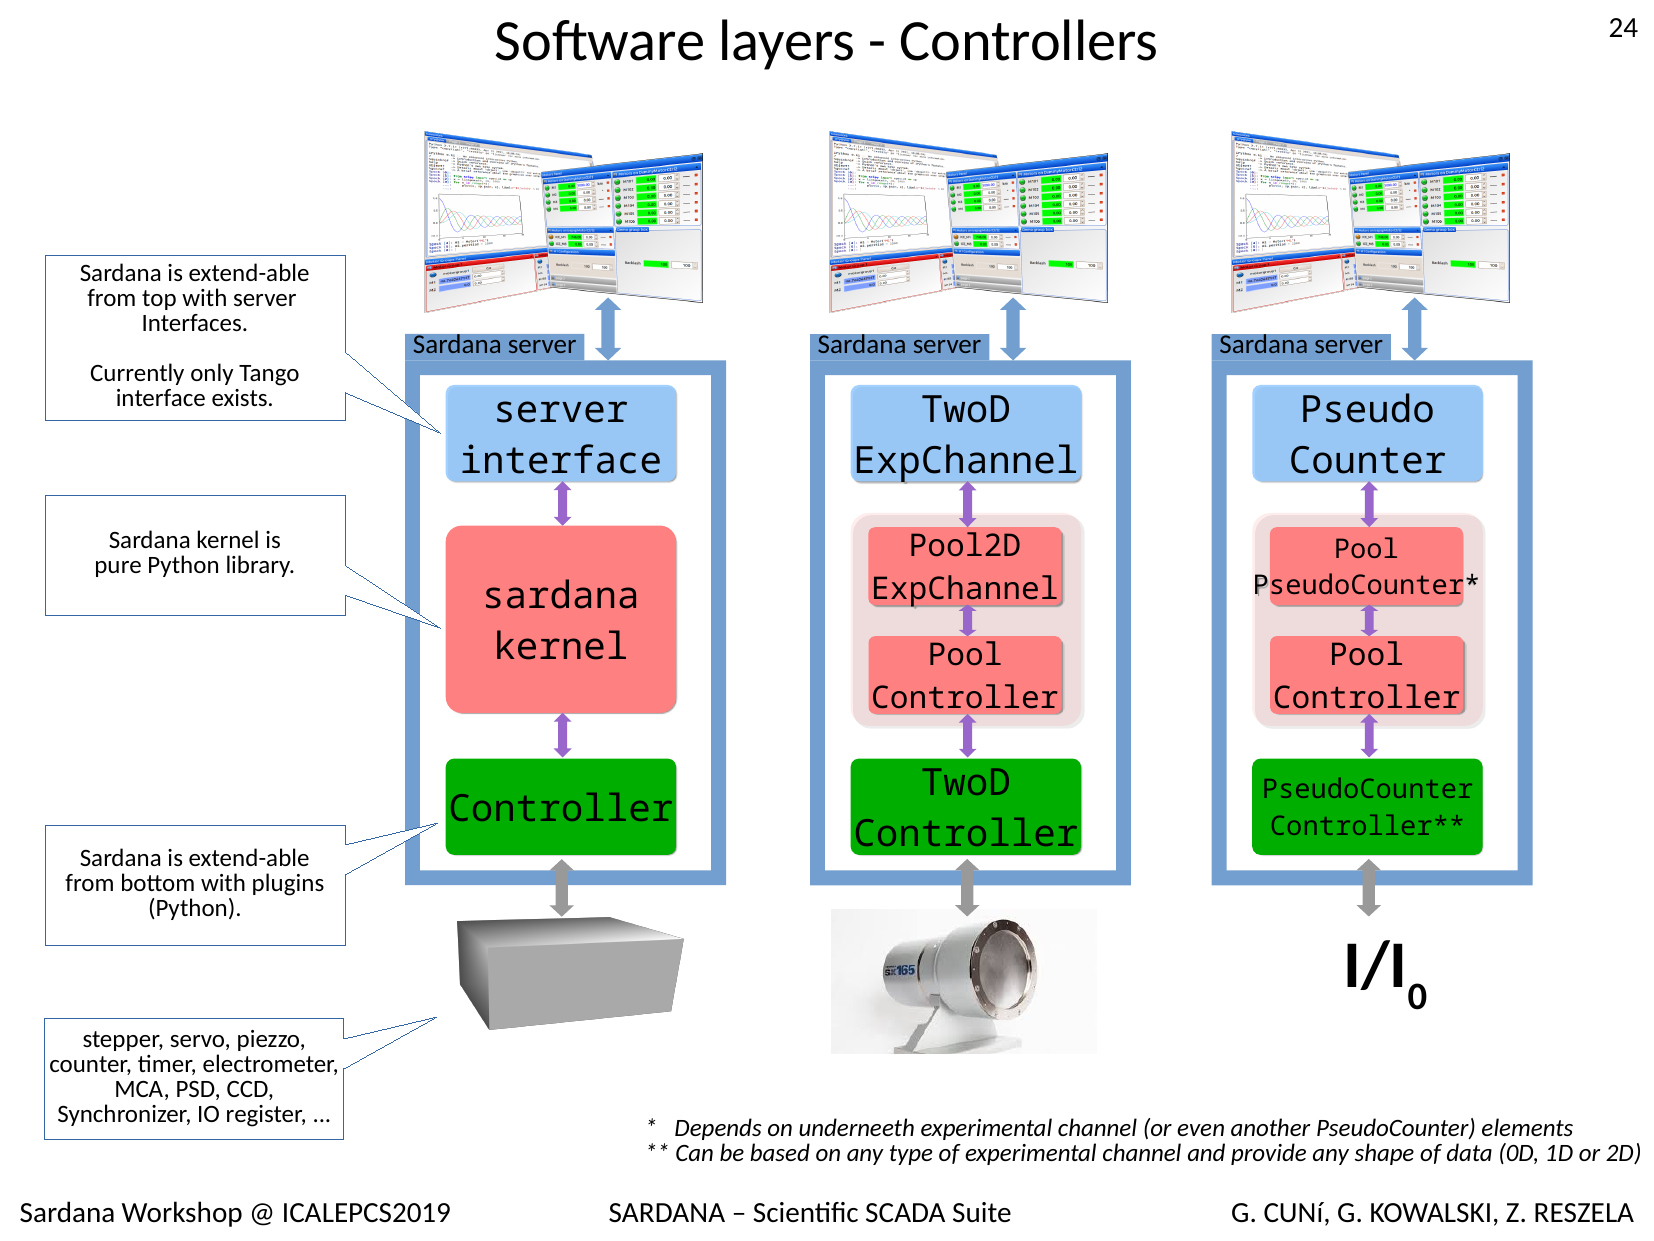

# Software layers - Controllers
24
Sardana is extend-able
from top with server
Interfaces.
Currently only Tango
interface exists.
Sardana server
Sardana server
Sardana server
server
interface
TwoD
ExpChannel
Pseudo
Counter
Sardana kernel is
pure Python library.
sardana
kernel
Pool2D
ExpChannel
Pool
PseudoCounter*
Pool
Controller
Pool
Controller
Controller
TwoD
Controller
PseudoCounter
Controller**
Sardana is extend-able
from bottom with plugins
(Python).
I/I0
stepper, servo, piezzo,
counter, timer, electrometer,
MCA, PSD, CCD,
Synchronizer, IO register, ...
* Depends on underneeth experimental channel (or even another PseudoCounter) elements
** Can be based on any type of experimental channel and provide any shape of data (0D, 1D or 2D)